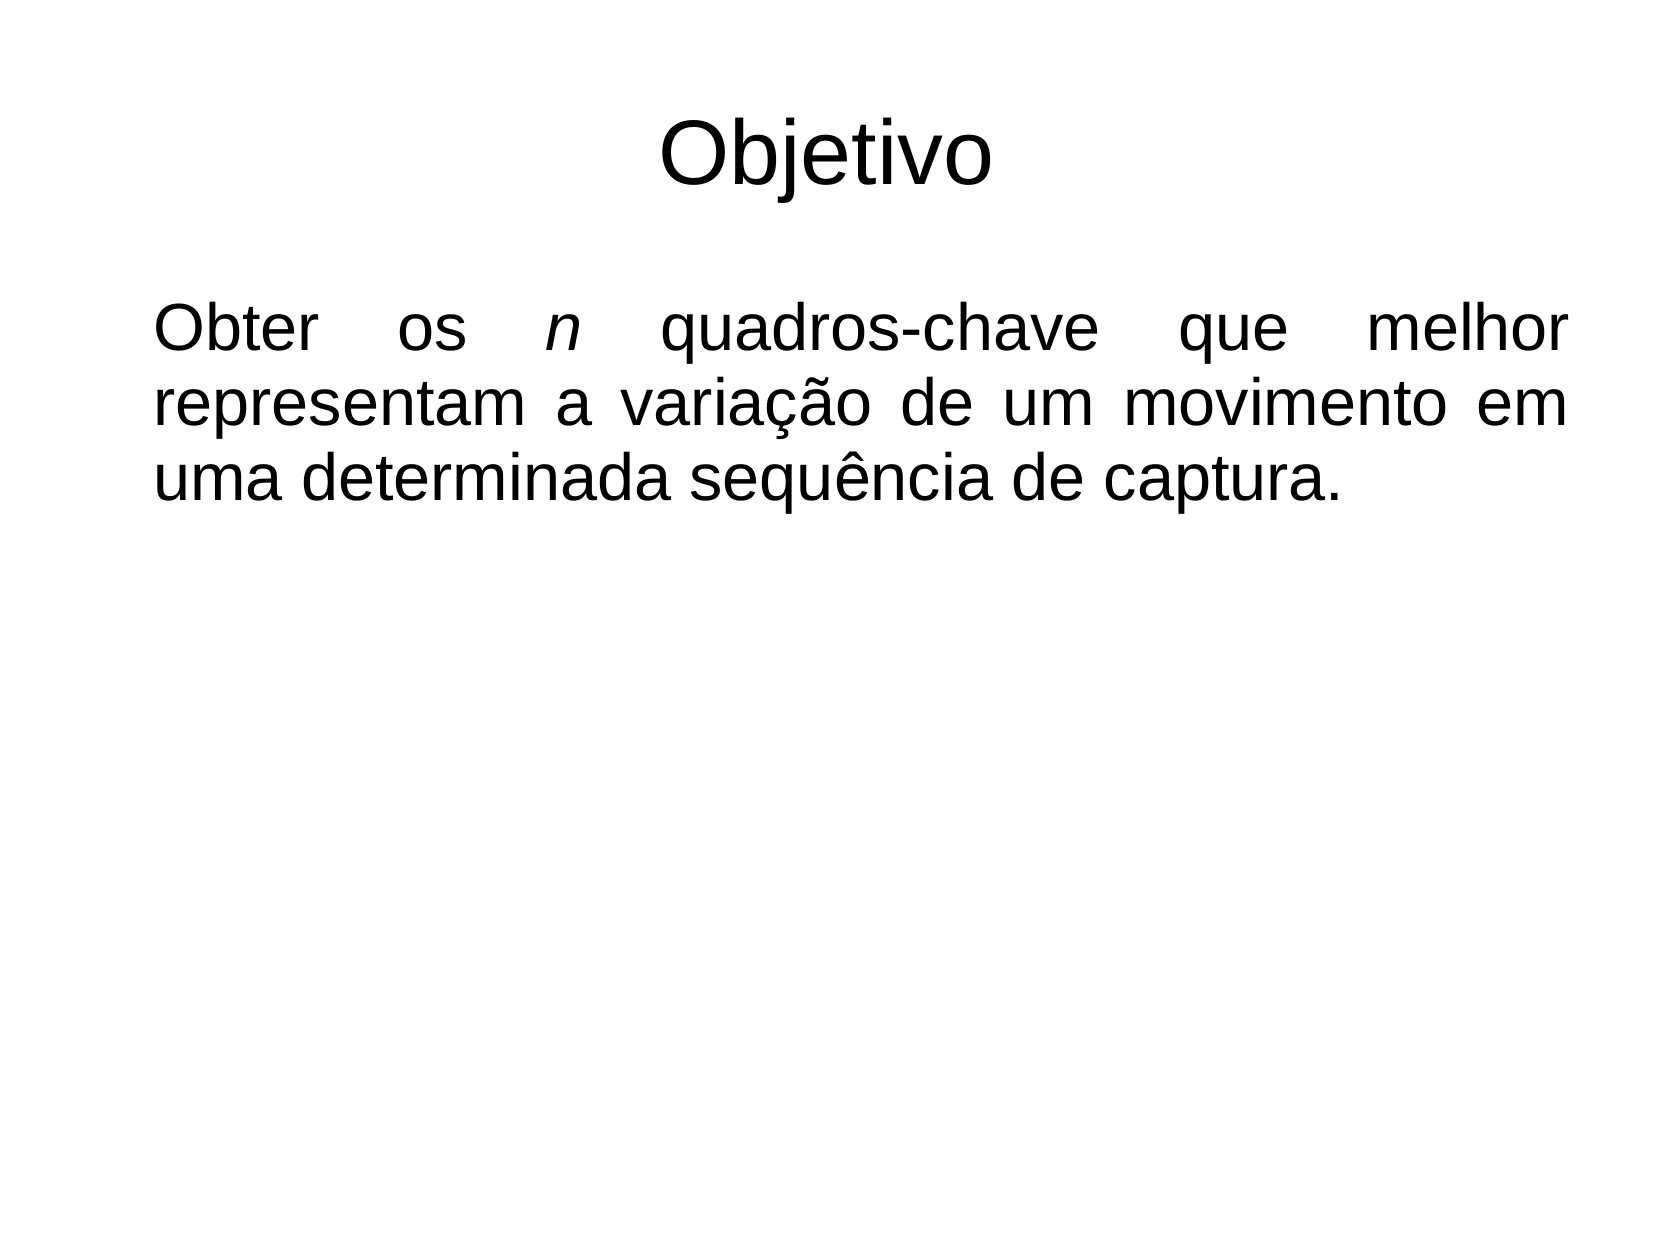

# Objetivo
Obter os n quadros-chave que melhor representam a variação de um movimento em uma determinada sequência de captura.